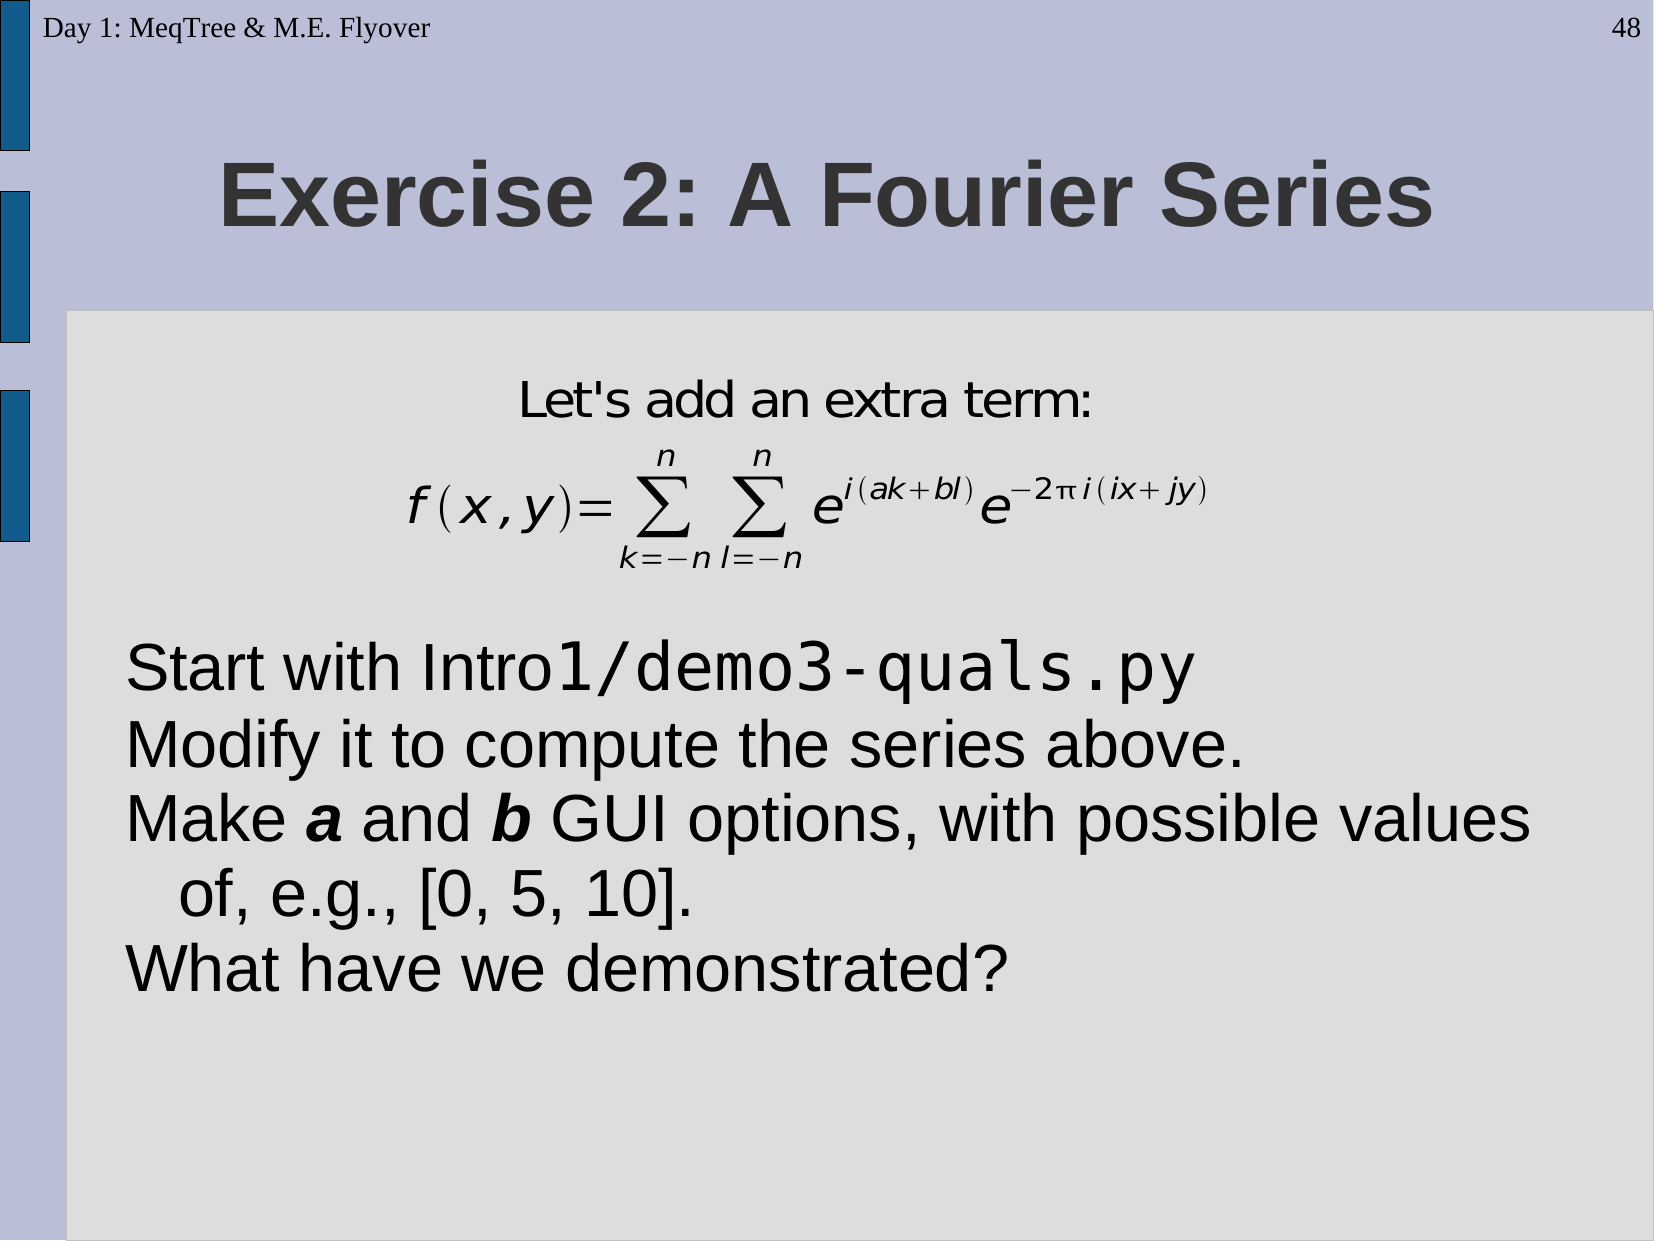

Day 1: MeqTree & M.E. Flyover
48
# Exercise 2: A Fourier Series
Start with Intro1/demo3-quals.py
Modify it to compute the series above.
Make a and b GUI options, with possible values of, e.g., [0, 5, 10].
What have we demonstrated?